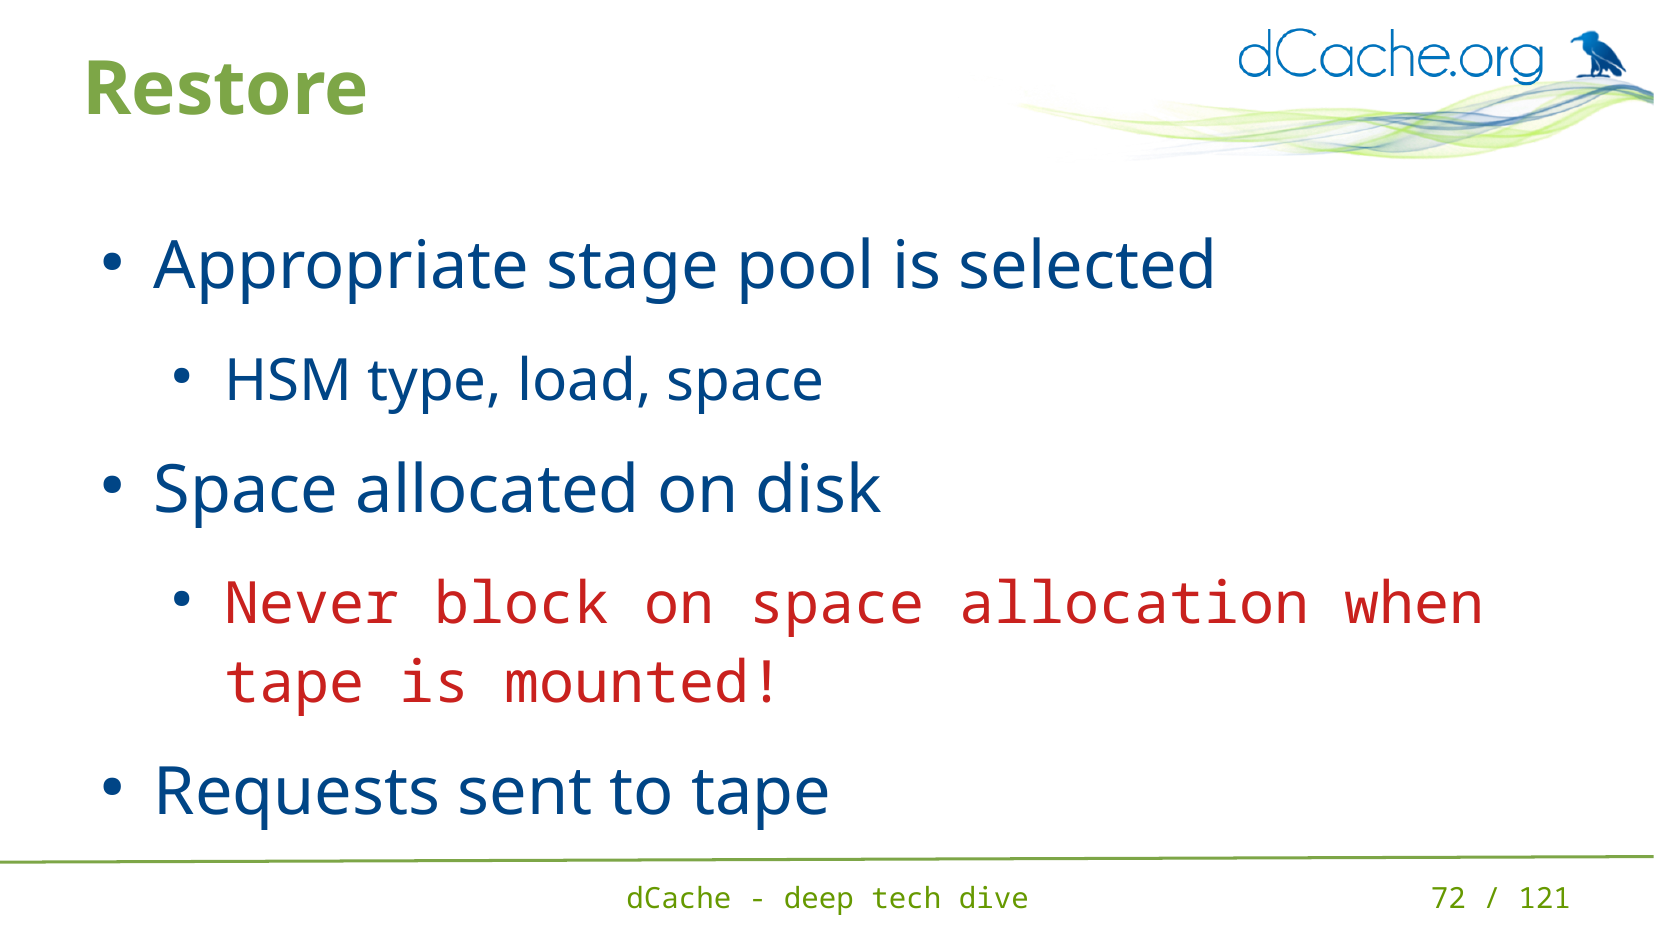

# Restore
Appropriate stage pool is selected
HSM type, load, space
Space allocated on disk
Never block on space allocation when tape is mounted!
Requests sent to tape
dCache - deep tech dive
72